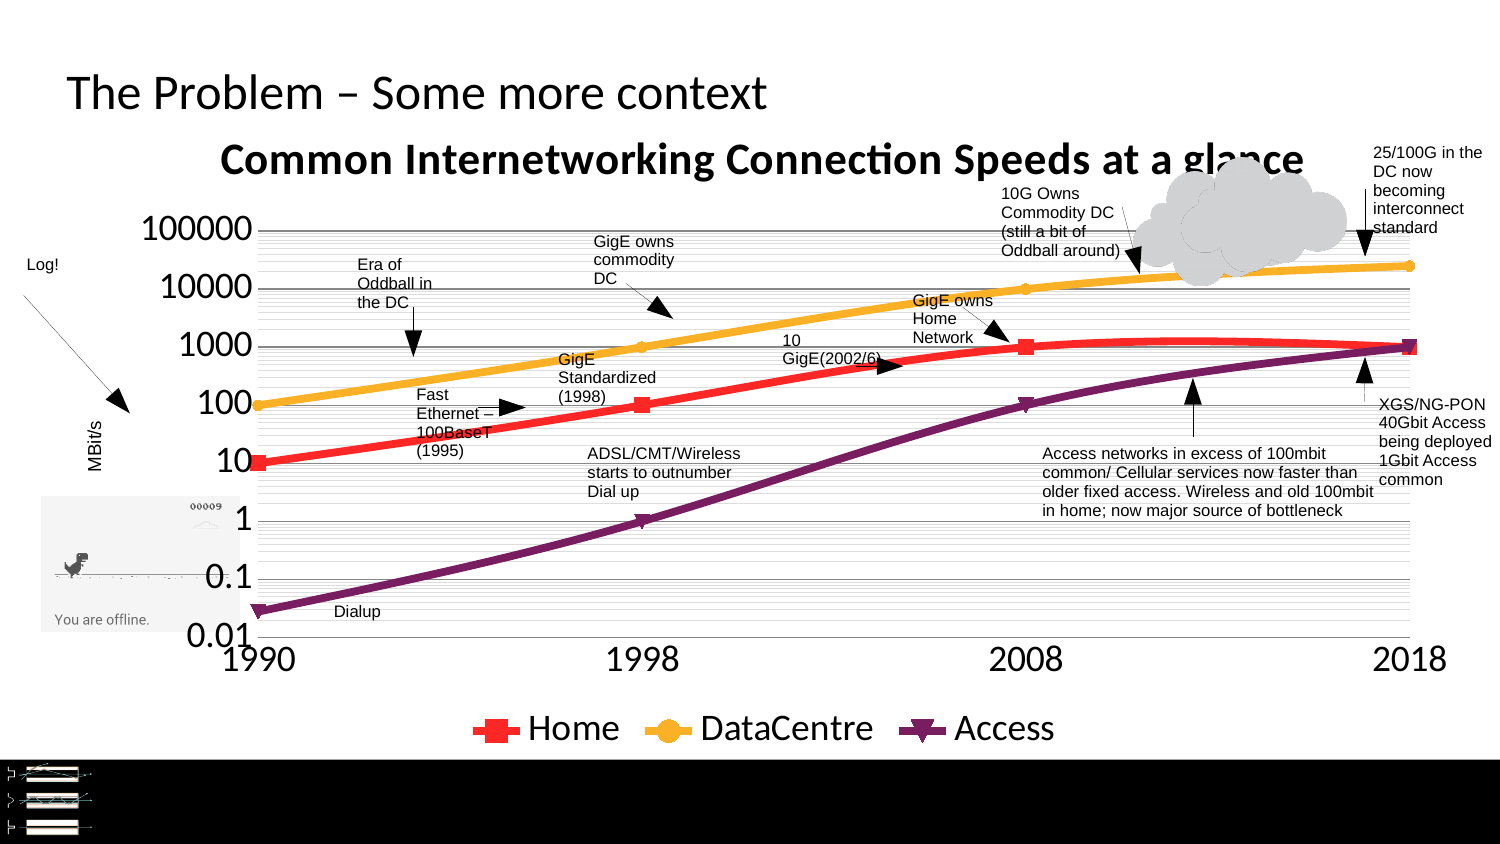

The Problem – Some more context
### Chart: Common Internetworking Connection Speeds at a glance
| Category | Home | DataCentre | Access |
|---|---|---|---|
| 1990 | 10.0 | 100.0 | 0.028 |
| 1998 | 100.0 | 1000.0 | 1.0 |
| 2008 | 1000.0 | 10000.0 | 100.0 |
| 2018 | 1000.0 | 25000.0 | 1000.0 |25/100G in the DC now becoming interconnect standard
10G Owns Commodity DC (still a bit of Oddball around)
GigE owns commodity DC
Log!
Era of Oddball in the DC
GigE owns Home Network
10 GigE(2002/6)
GigE Standardized (1998)
Fast Ethernet – 100BaseT (1995)
XGS/NG-PON 40Gbit Access being deployed
1Gbit Access common
Access networks in excess of 100mbit common/ Cellular services now faster than older fixed access. Wireless and old 100mbit in home; now major source of bottleneck
ADSL/CMT/Wireless starts to outnumber Dial up
Dialup